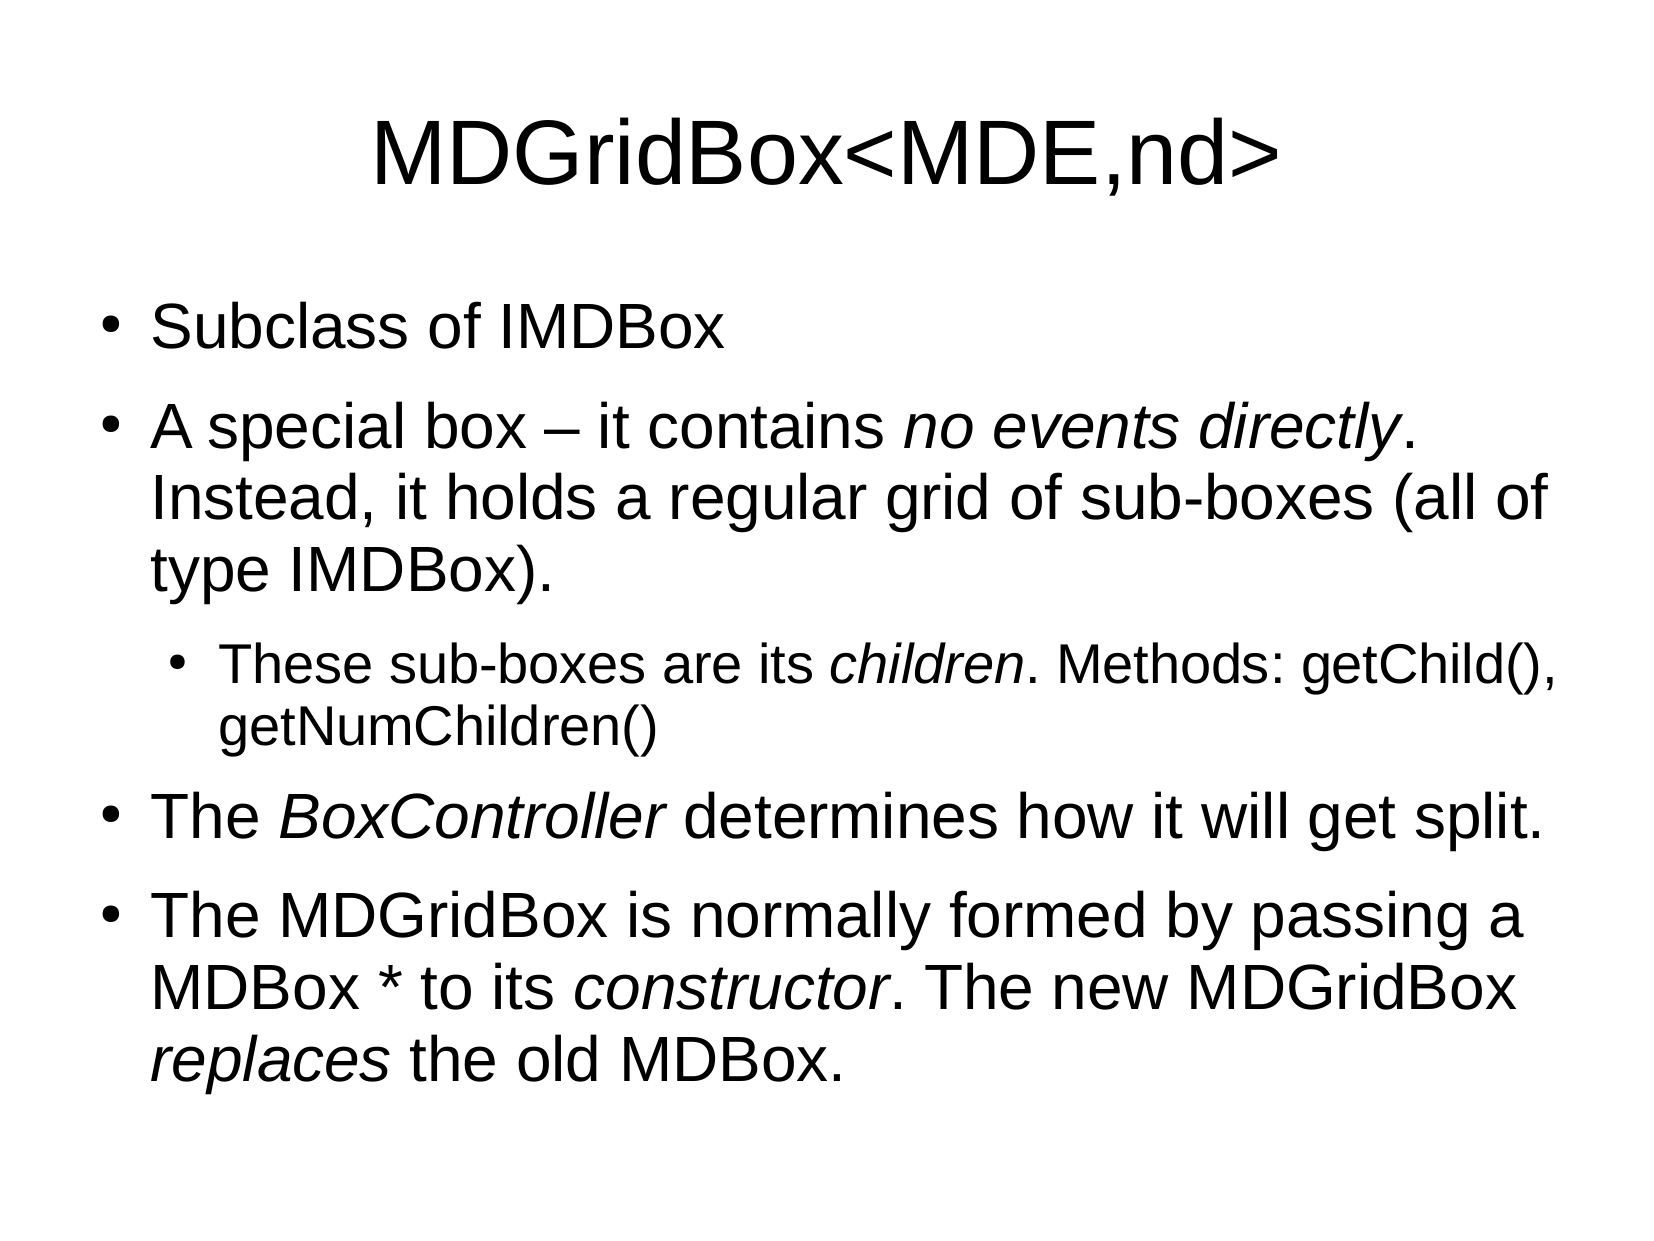

# MDGridBox<MDE,nd>
Subclass of IMDBox
A special box – it contains no events directly. Instead, it holds a regular grid of sub-boxes (all of type IMDBox).
These sub-boxes are its children. Methods: getChild(), getNumChildren()
The BoxController determines how it will get split.
The MDGridBox is normally formed by passing a MDBox * to its constructor. The new MDGridBox replaces the old MDBox.